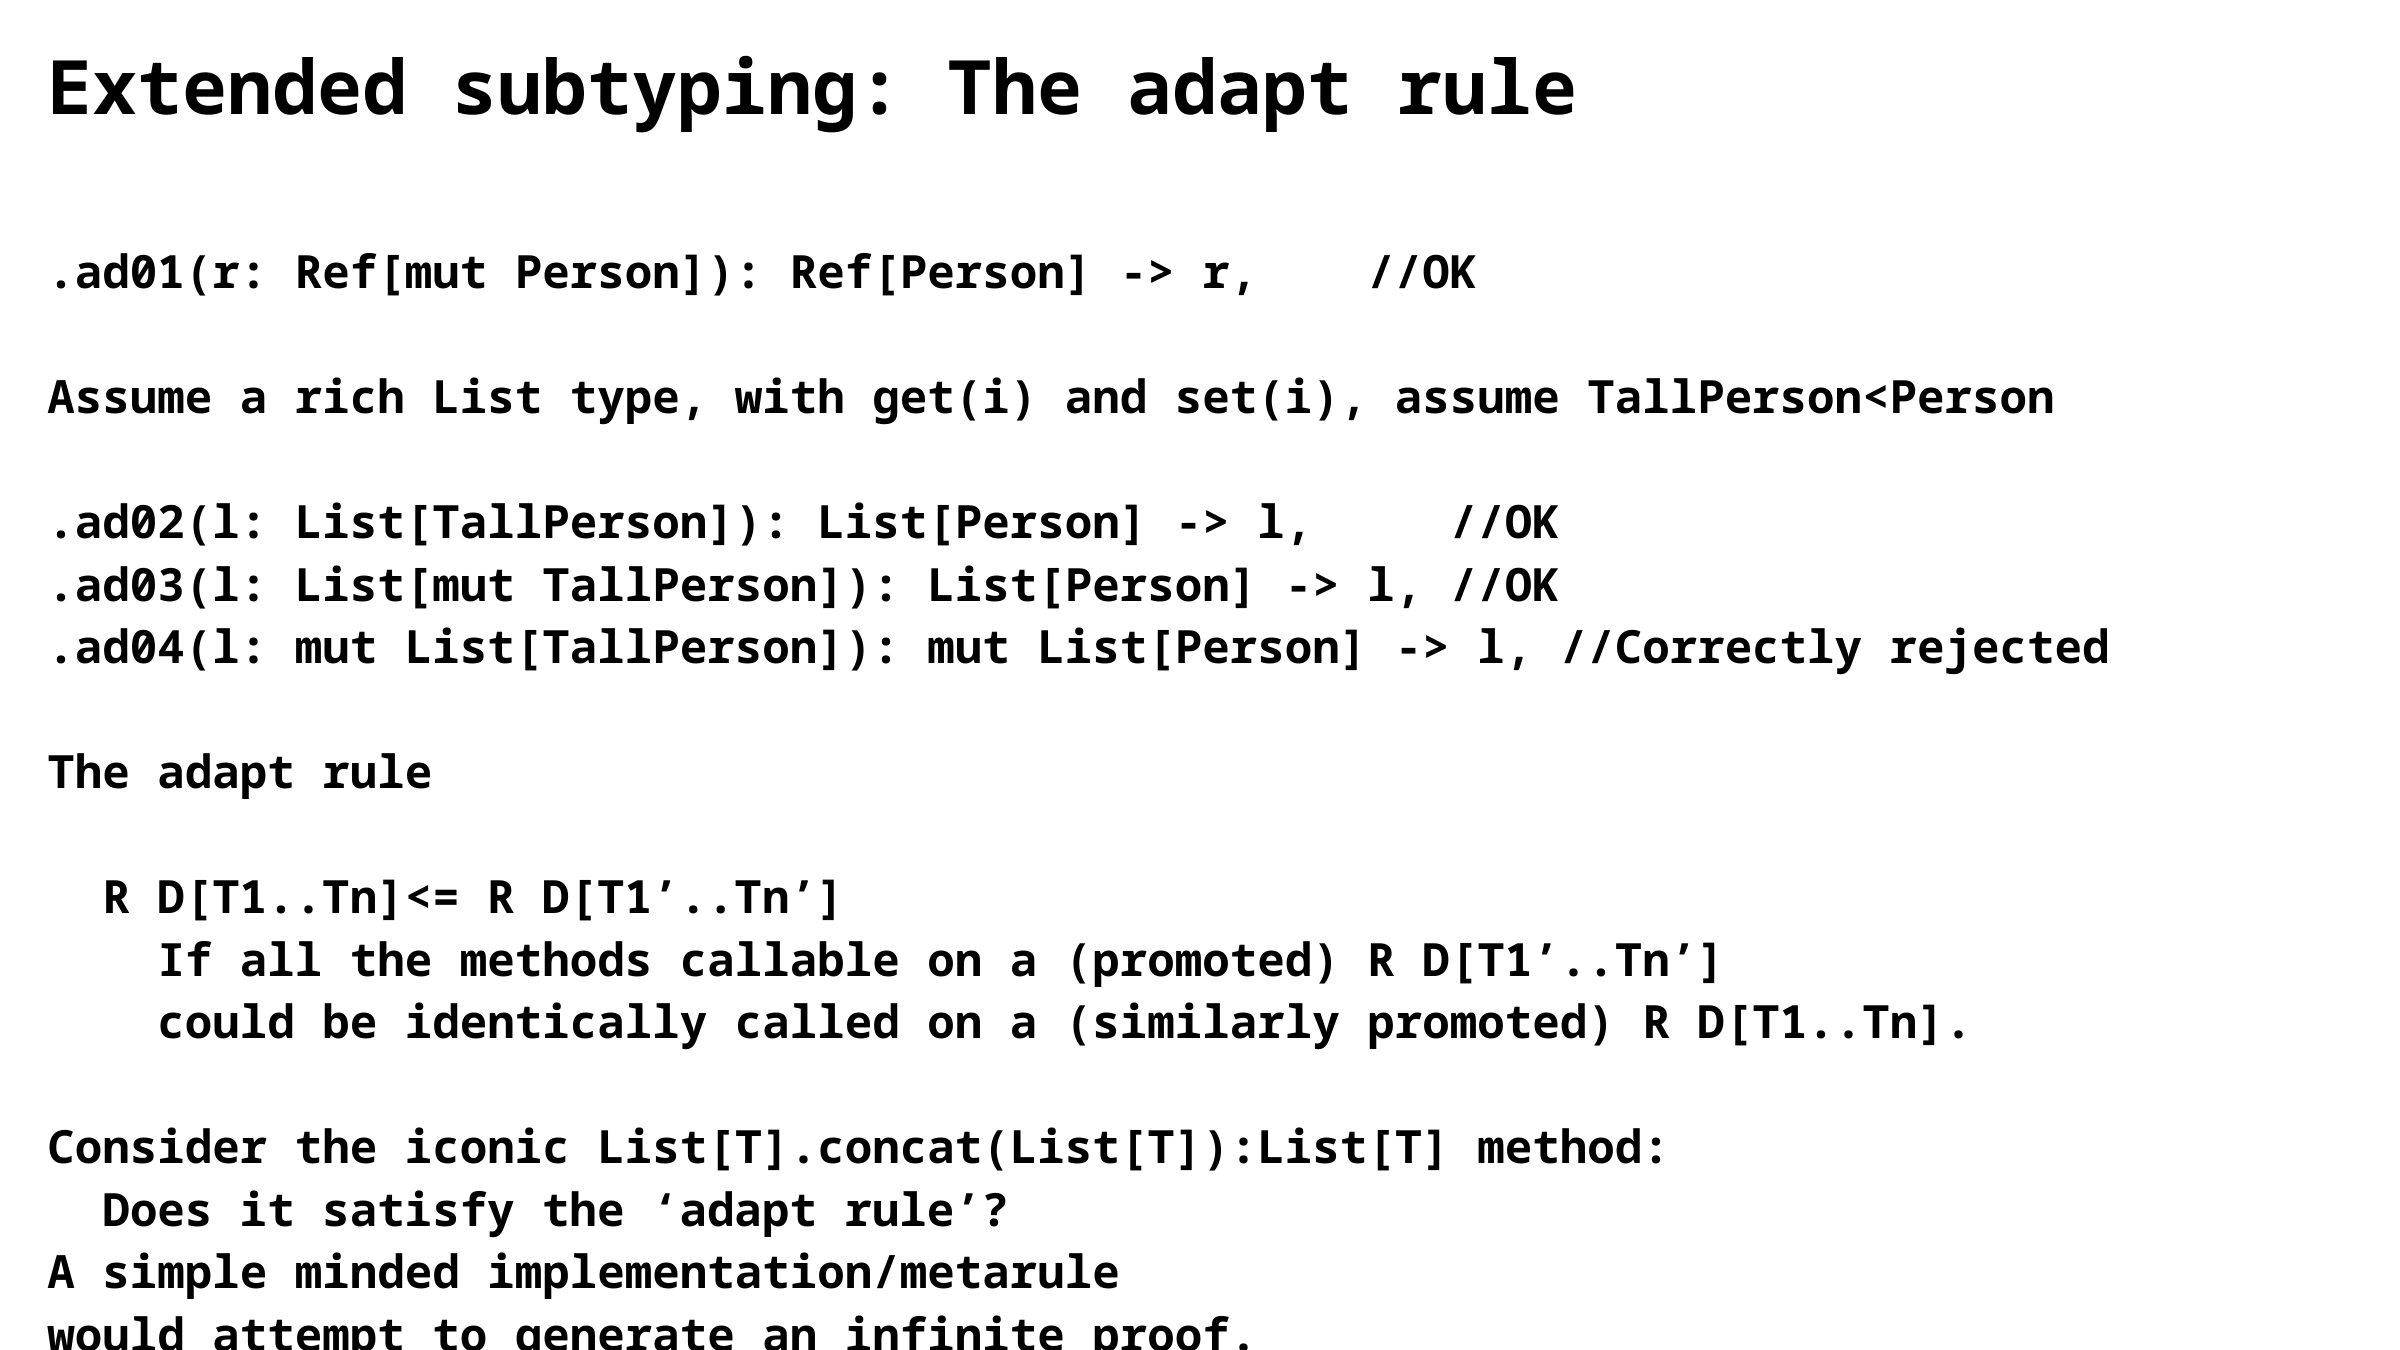

Extended subtyping: The adapt rule
.ad01(r: Ref[mut Person]): Ref[Person] -> r, //OK
Assume a rich List type, with get(i) and set(i), assume TallPerson<Person
.ad02(l: List[TallPerson]): List[Person] -> l, //OK
.ad03(l: List[mut TallPerson]): List[Person] -> l, //OK
.ad04(l: mut List[TallPerson]): mut List[Person] -> l, //Correctly rejected
The adapt rule
 R D[T1..Tn]<= R D[T1’..Tn’]
 If all the methods callable on a (promoted) R D[T1’..Tn’]
 could be identically called on a (similarly promoted) R D[T1..Tn].
Consider the iconic List[T].concat(List[T]):List[T] method:
 Does it satisfy the ‘adapt rule’?
A simple minded implementation/metarule
would attempt to generate an infinite proof.